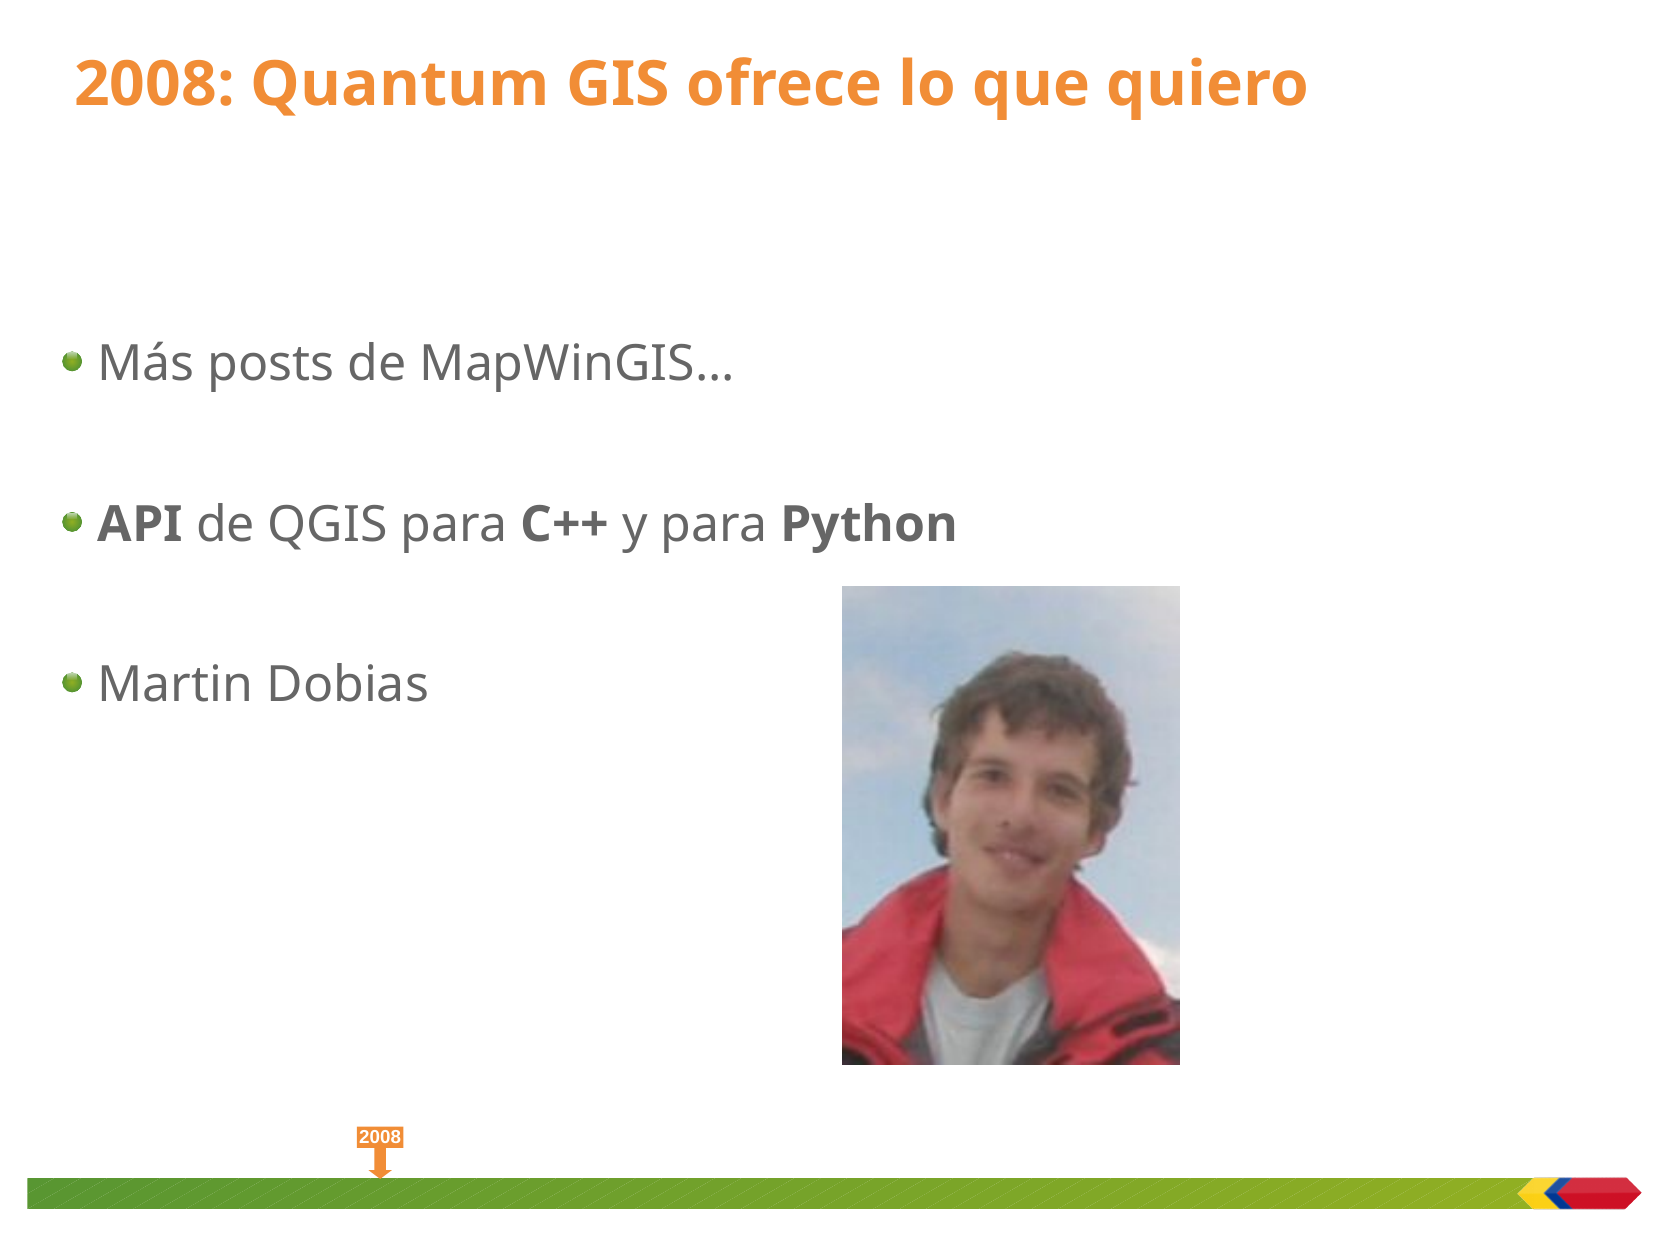

# 2008: Quantum GIS ofrece lo que quiero
Más posts de MapWinGIS...
API de QGIS para C++ y para Python
Martin Dobias
2008